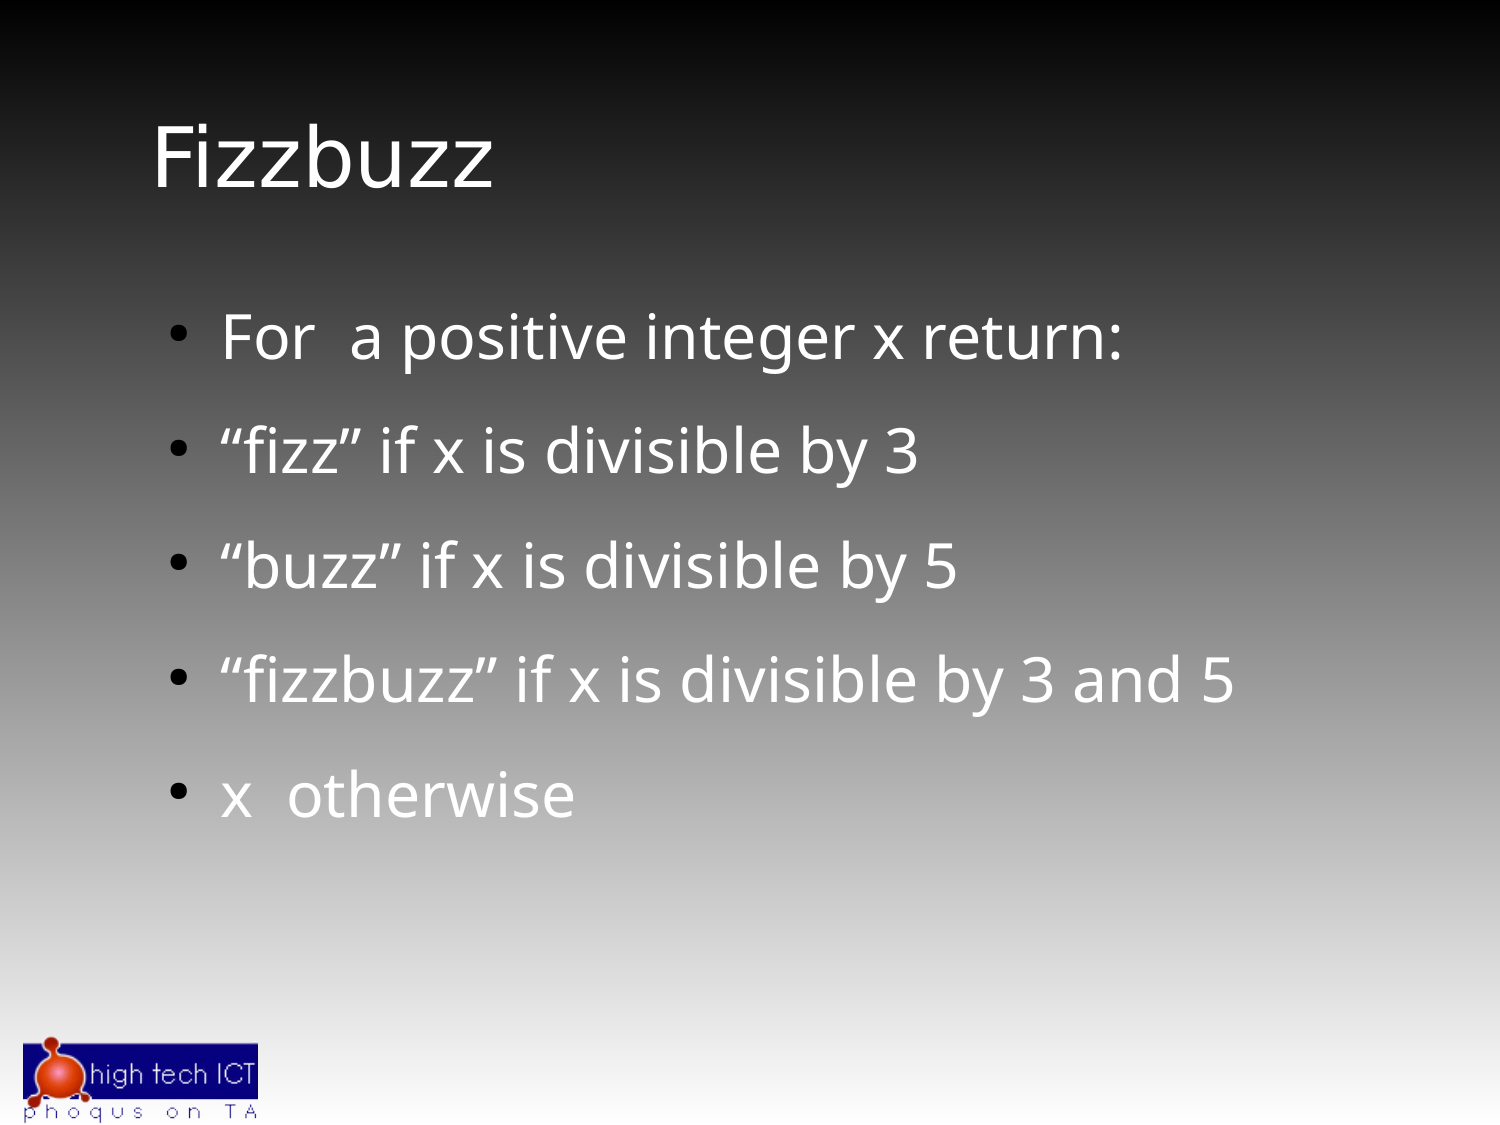

# Fizzbuzz
For a positive integer x return:
“fizz” if x is divisible by 3
“buzz” if x is divisible by 5
“fizzbuzz” if x is divisible by 3 and 5
x otherwise